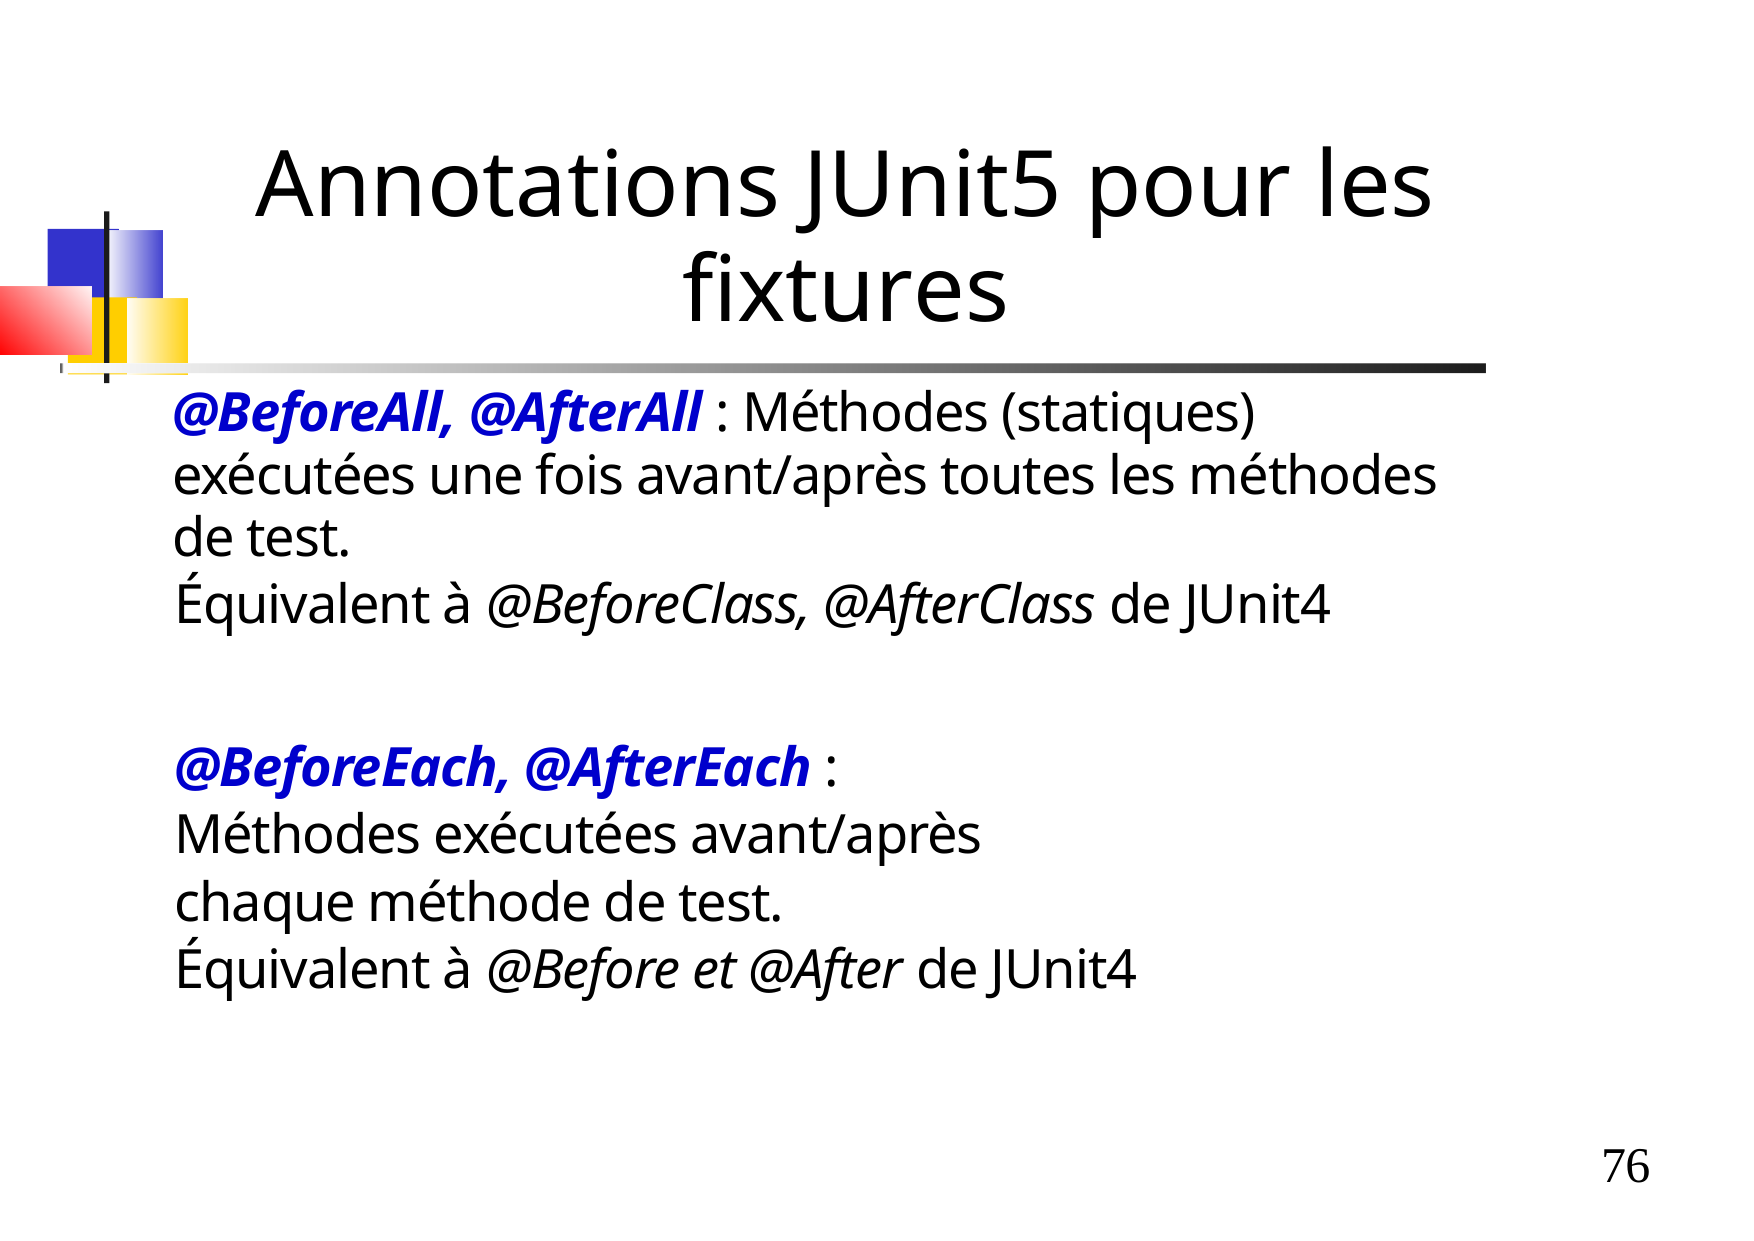

# Annotations JUnit5 pour les fixtures
@BeforeAll, @AfterAll : Méthodes (statiques) exécutées une fois avant/après toutes les méthodes de test.
Équivalent à @BeforeClass, @AfterClass de JUnit4
@BeforeEach, @AfterEach :
Méthodes exécutées avant/après
chaque méthode de test.
Équivalent à @Before et @After de JUnit4
76